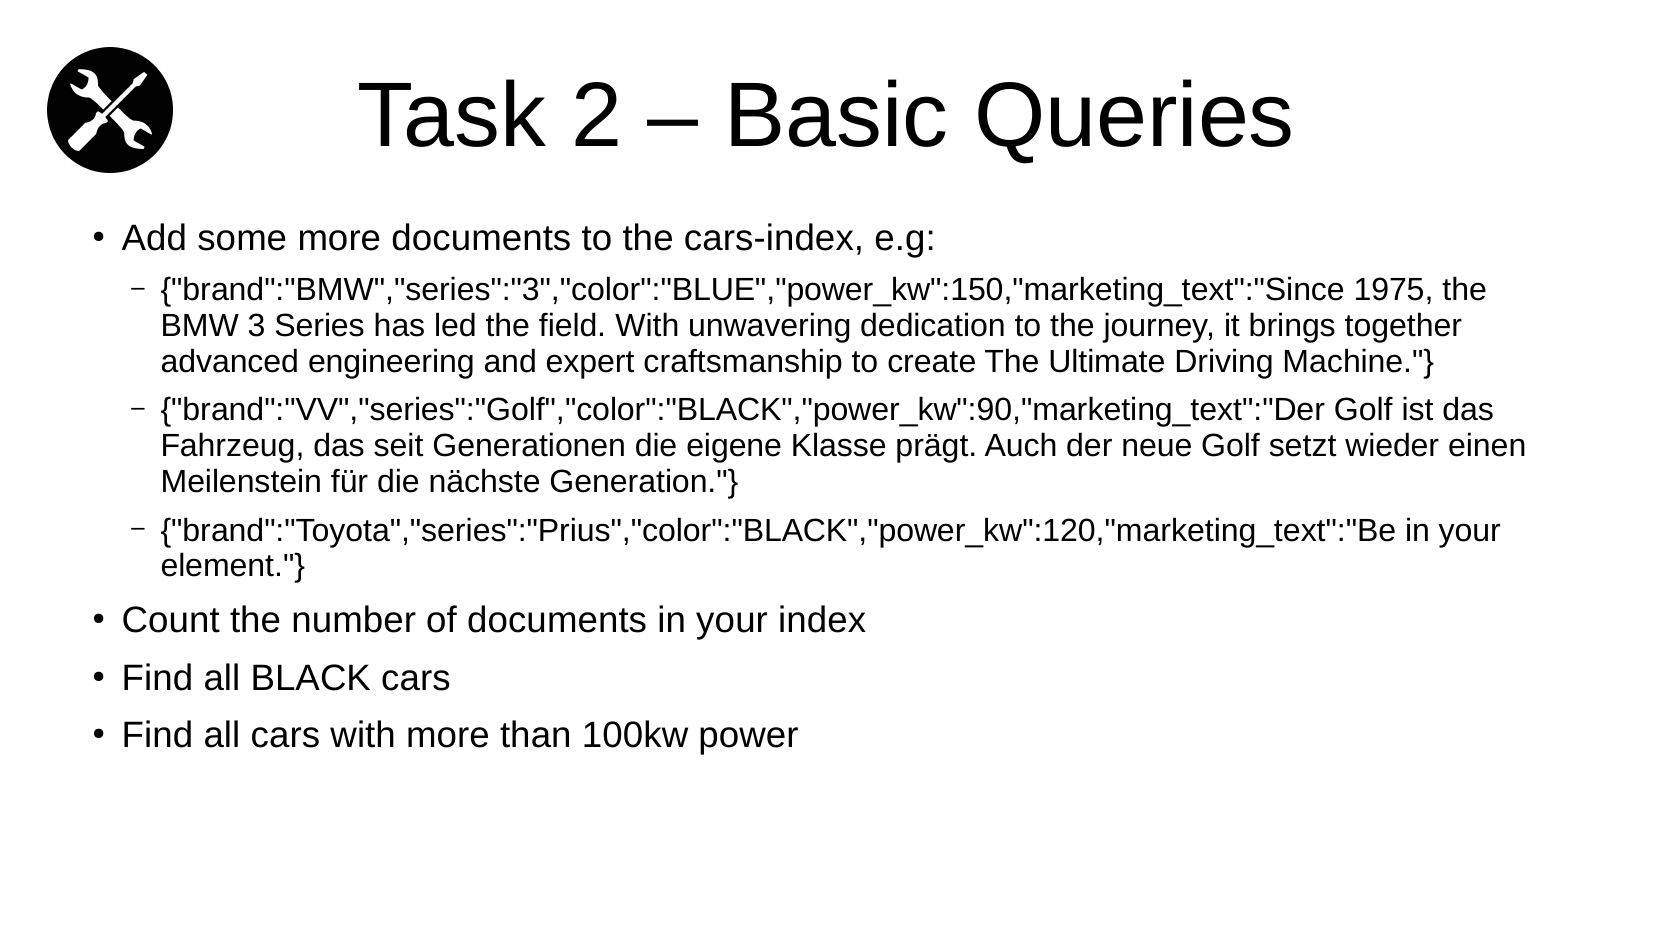

# Task 2 – Basic Queries
Add some more documents to the cars-index, e.g:
{"brand":"BMW","series":"3","color":"BLUE","power_kw":150,"marketing_text":"Since 1975, the BMW 3 Series has led the field. With unwavering dedication to the journey, it brings together advanced engineering and expert craftsmanship to create The Ultimate Driving Machine."}
{"brand":"VV","series":"Golf","color":"BLACK","power_kw":90,"marketing_text":"Der Golf ist das Fahrzeug, das seit Generationen die eigene Klasse prägt. Auch der neue Golf setzt wieder einen Meilenstein für die nächste Generation."}
{"brand":"Toyota","series":"Prius","color":"BLACK","power_kw":120,"marketing_text":"Be in your element."}
Count the number of documents in your index
Find all BLACK cars
Find all cars with more than 100kw power